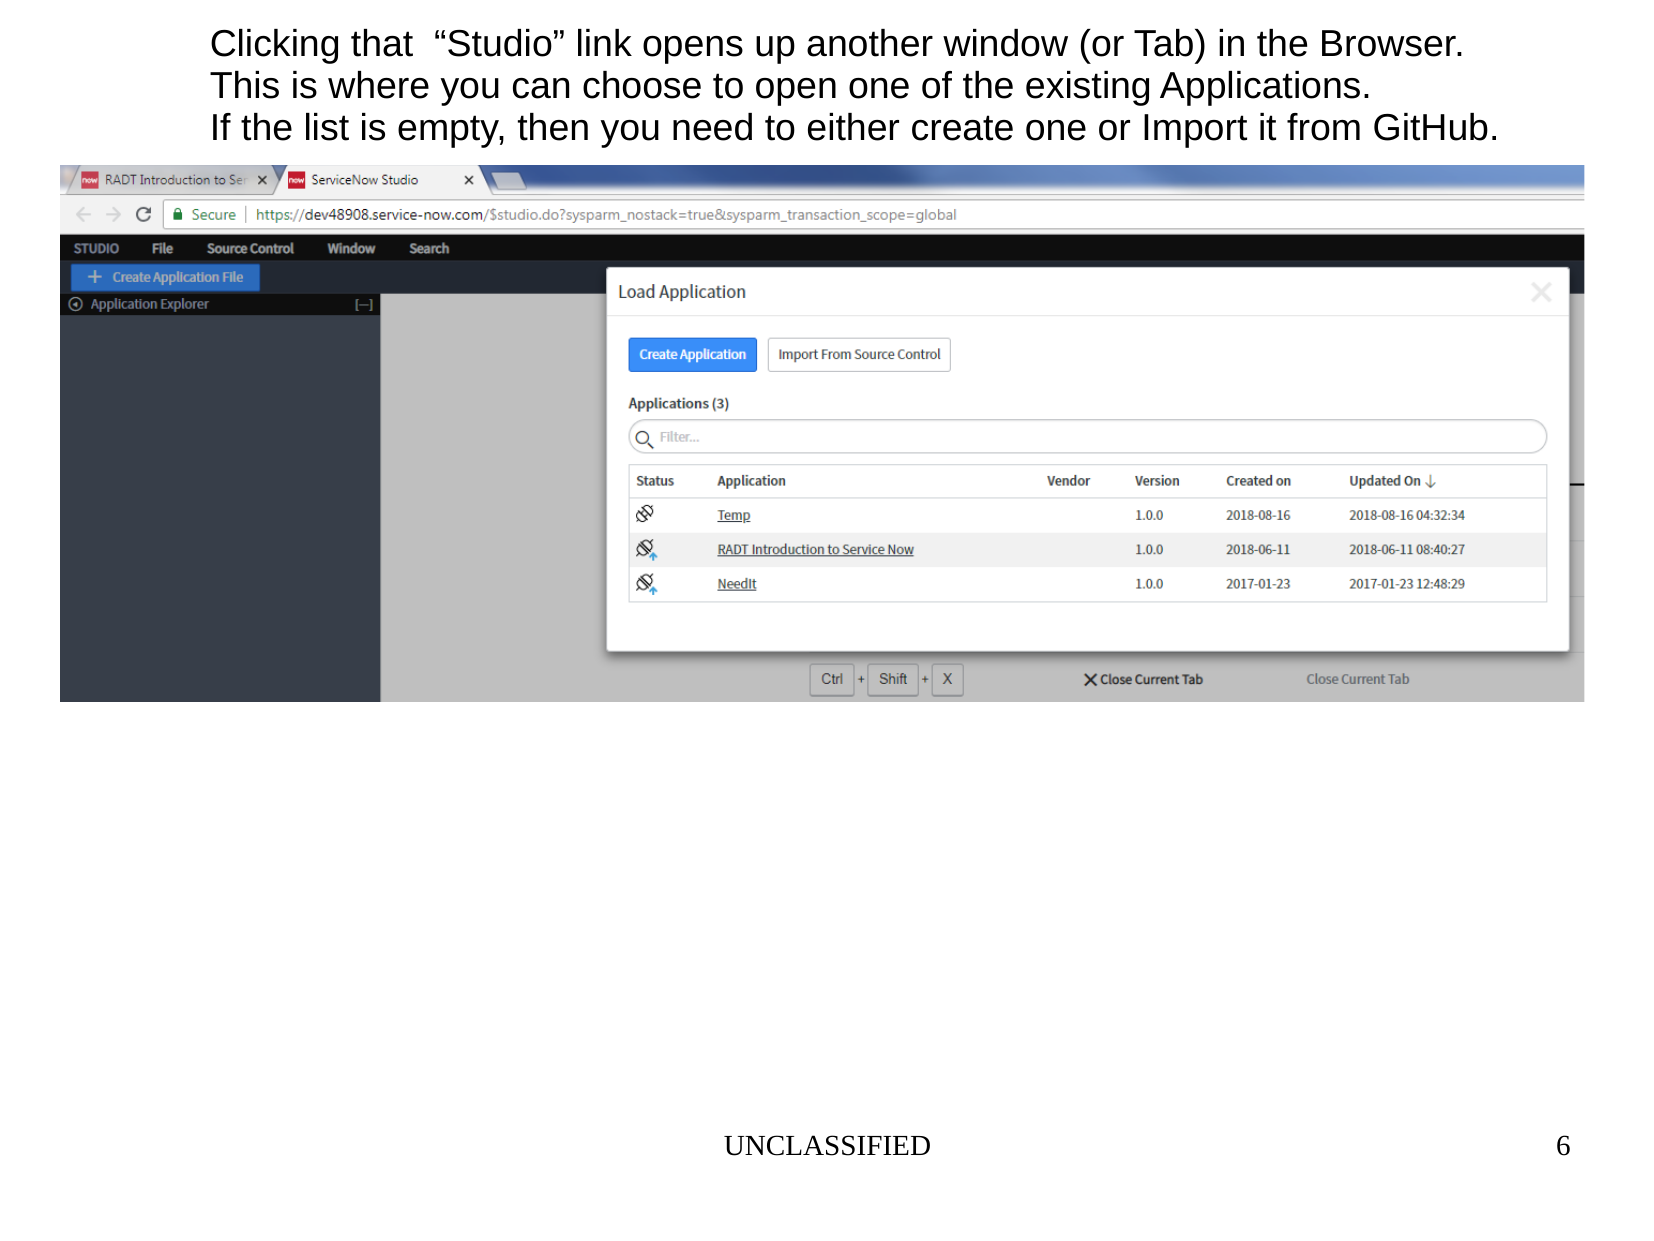

Clicking that “Studio” link opens up another window (or Tab) in the Browser.
This is where you can choose to open one of the existing Applications.
If the list is empty, then you need to either create one or Import it from GitHub.
UNCLASSIFIED
6